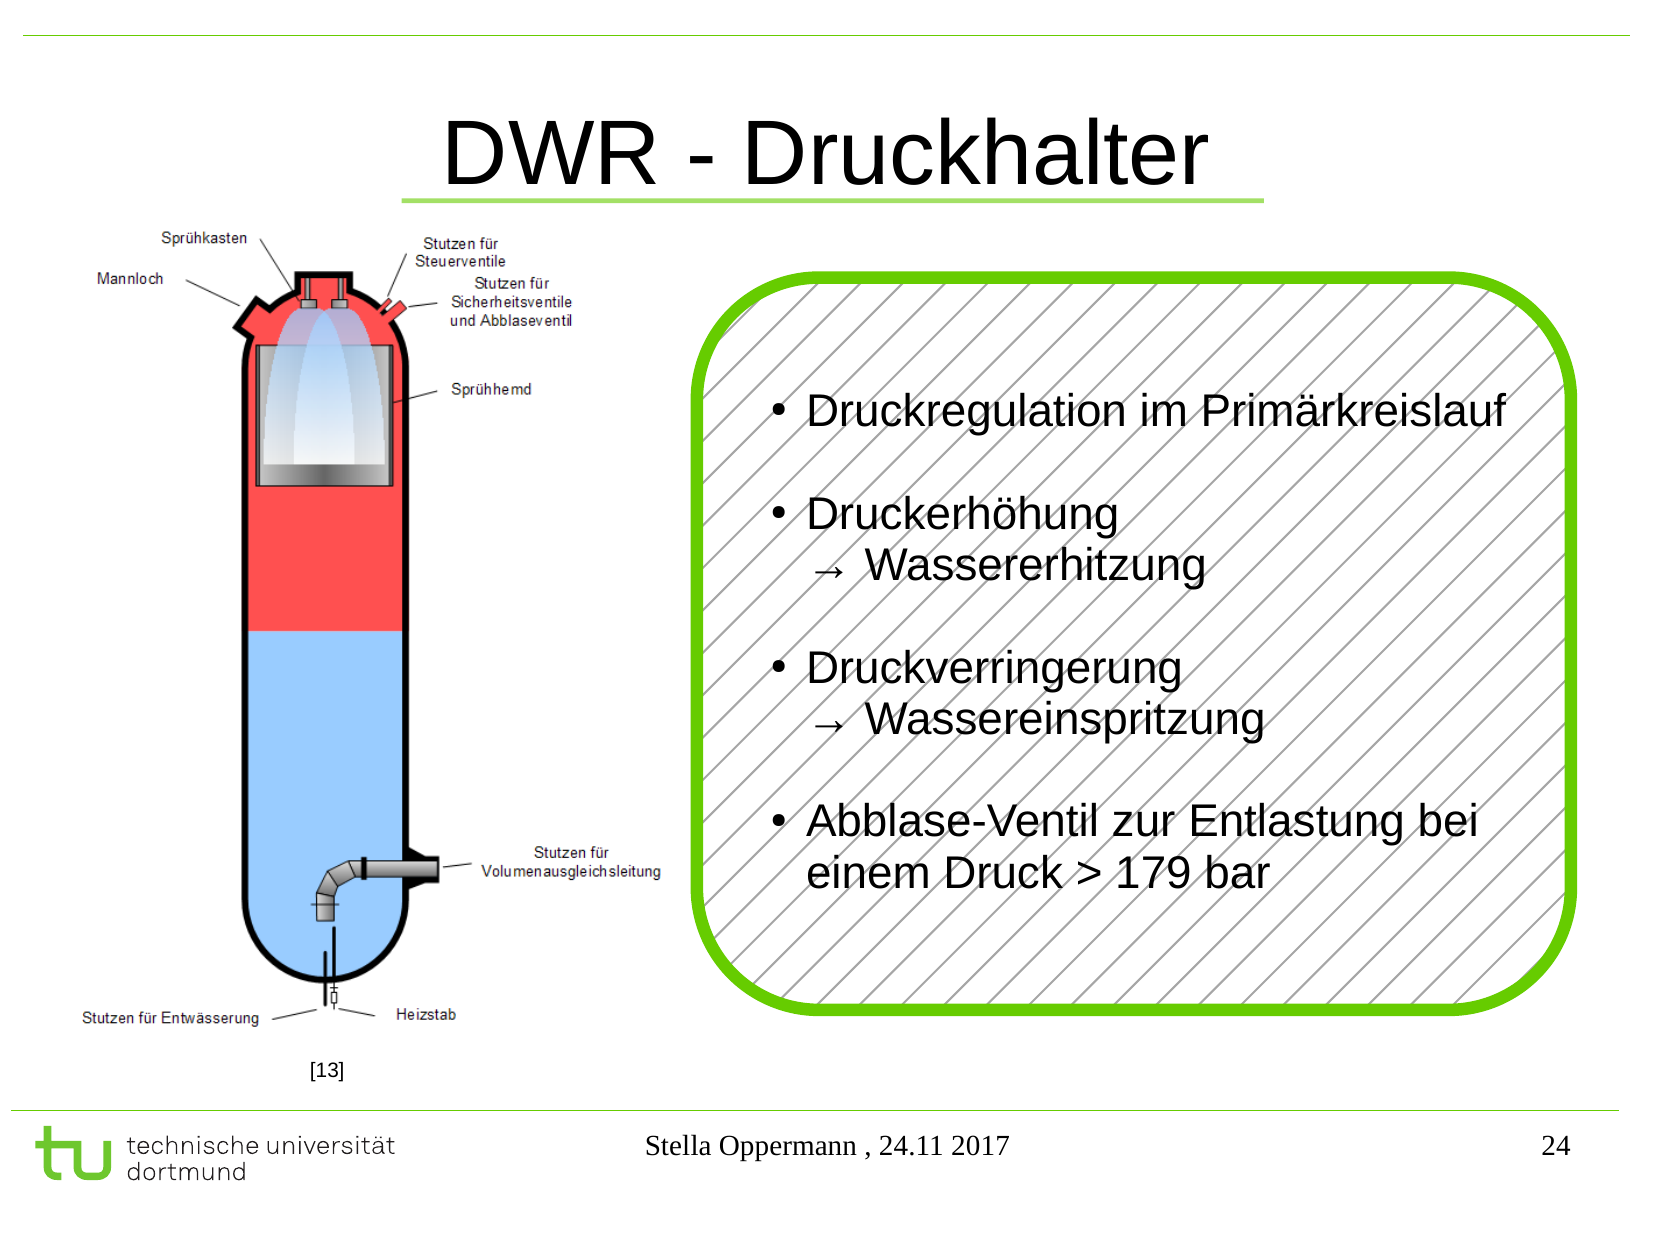

# DWR - Druckhalter
Druckregulation im Primärkreislauf
Druckerhöhung
→ Wassererhitzung
Druckverringerung
→ Wassereinspritzung
Abblase-Ventil zur Entlastung bei einem Druck > 179 bar
[13]
Stella Oppermann , 24.11 2017
24